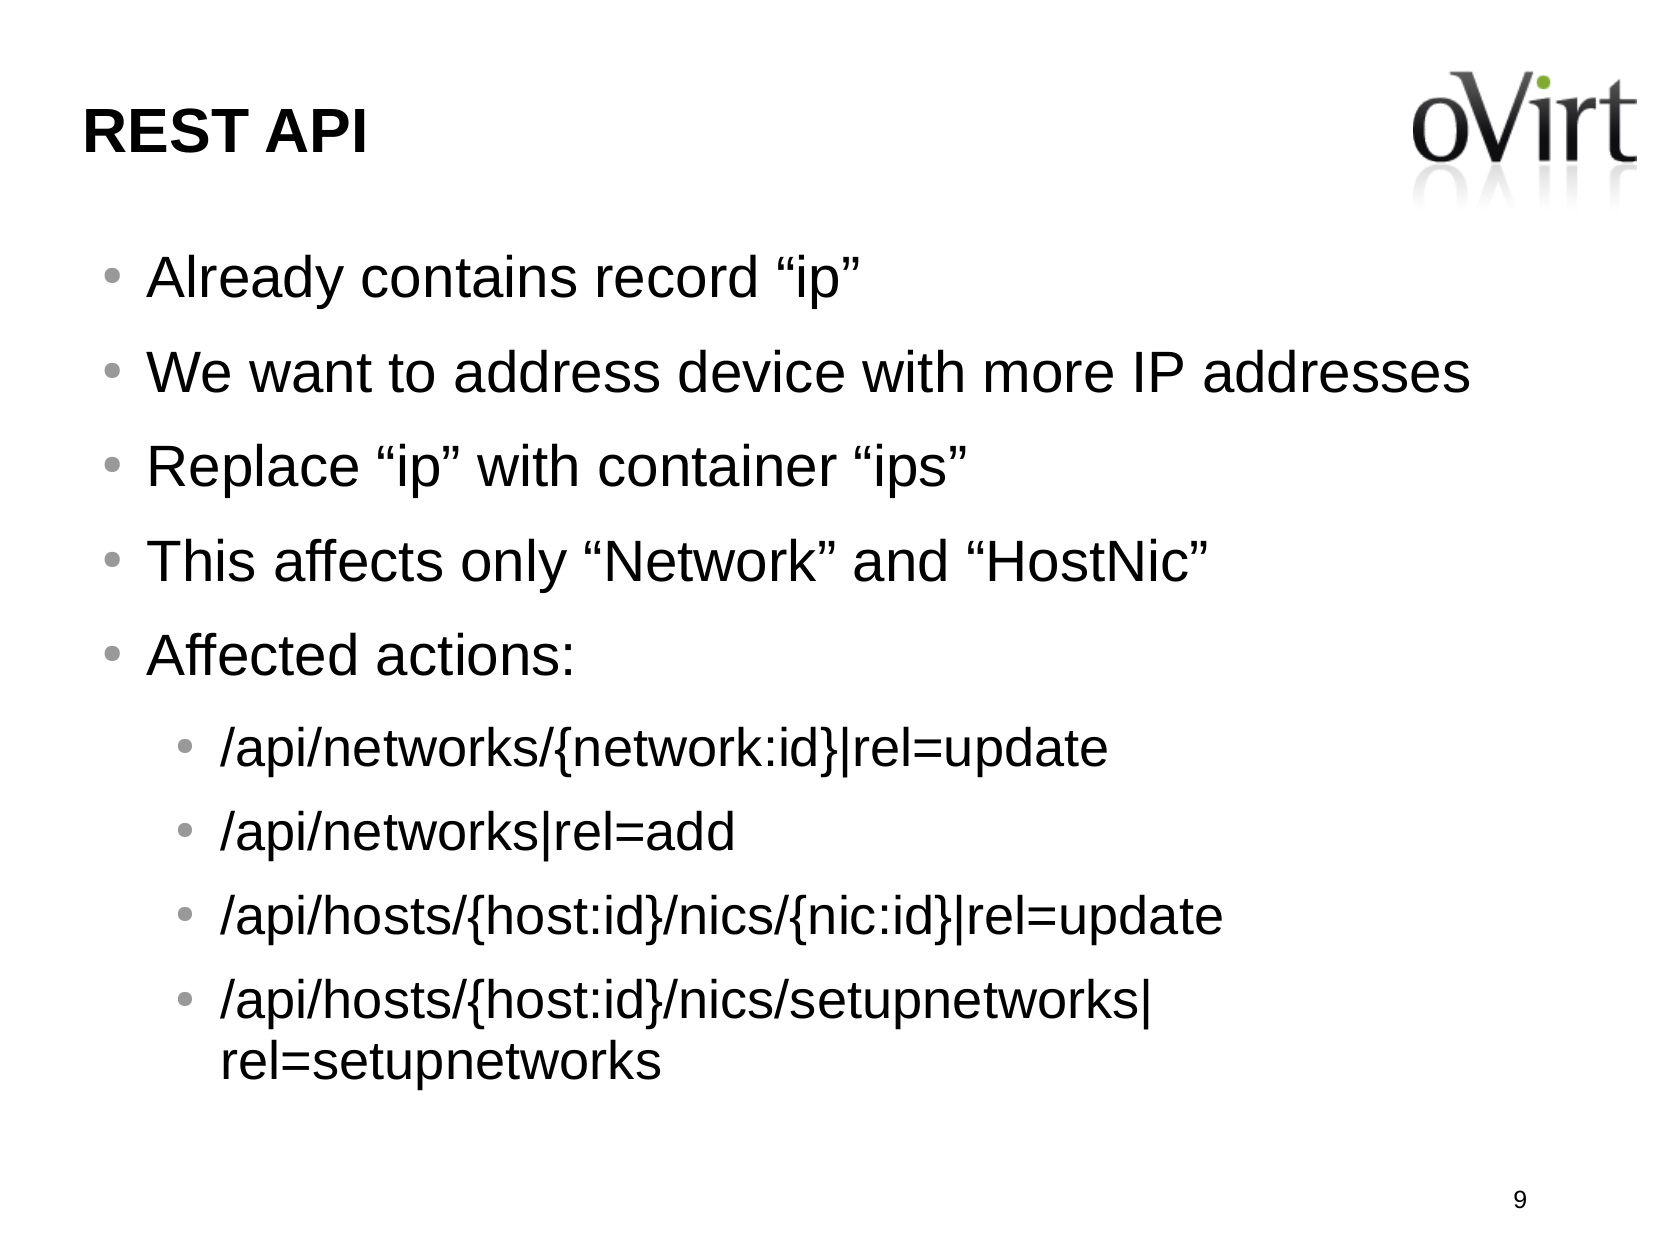

# REST API
Already contains record “ip”
We want to address device with more IP addresses
Replace “ip” with container “ips”
This affects only “Network” and “HostNic”
Affected actions:
/api/networks/{network:id}|rel=update
/api/networks|rel=add
/api/hosts/{host:id}/nics/{nic:id}|rel=update
/api/hosts/{host:id}/nics/setupnetworks|rel=setupnetworks